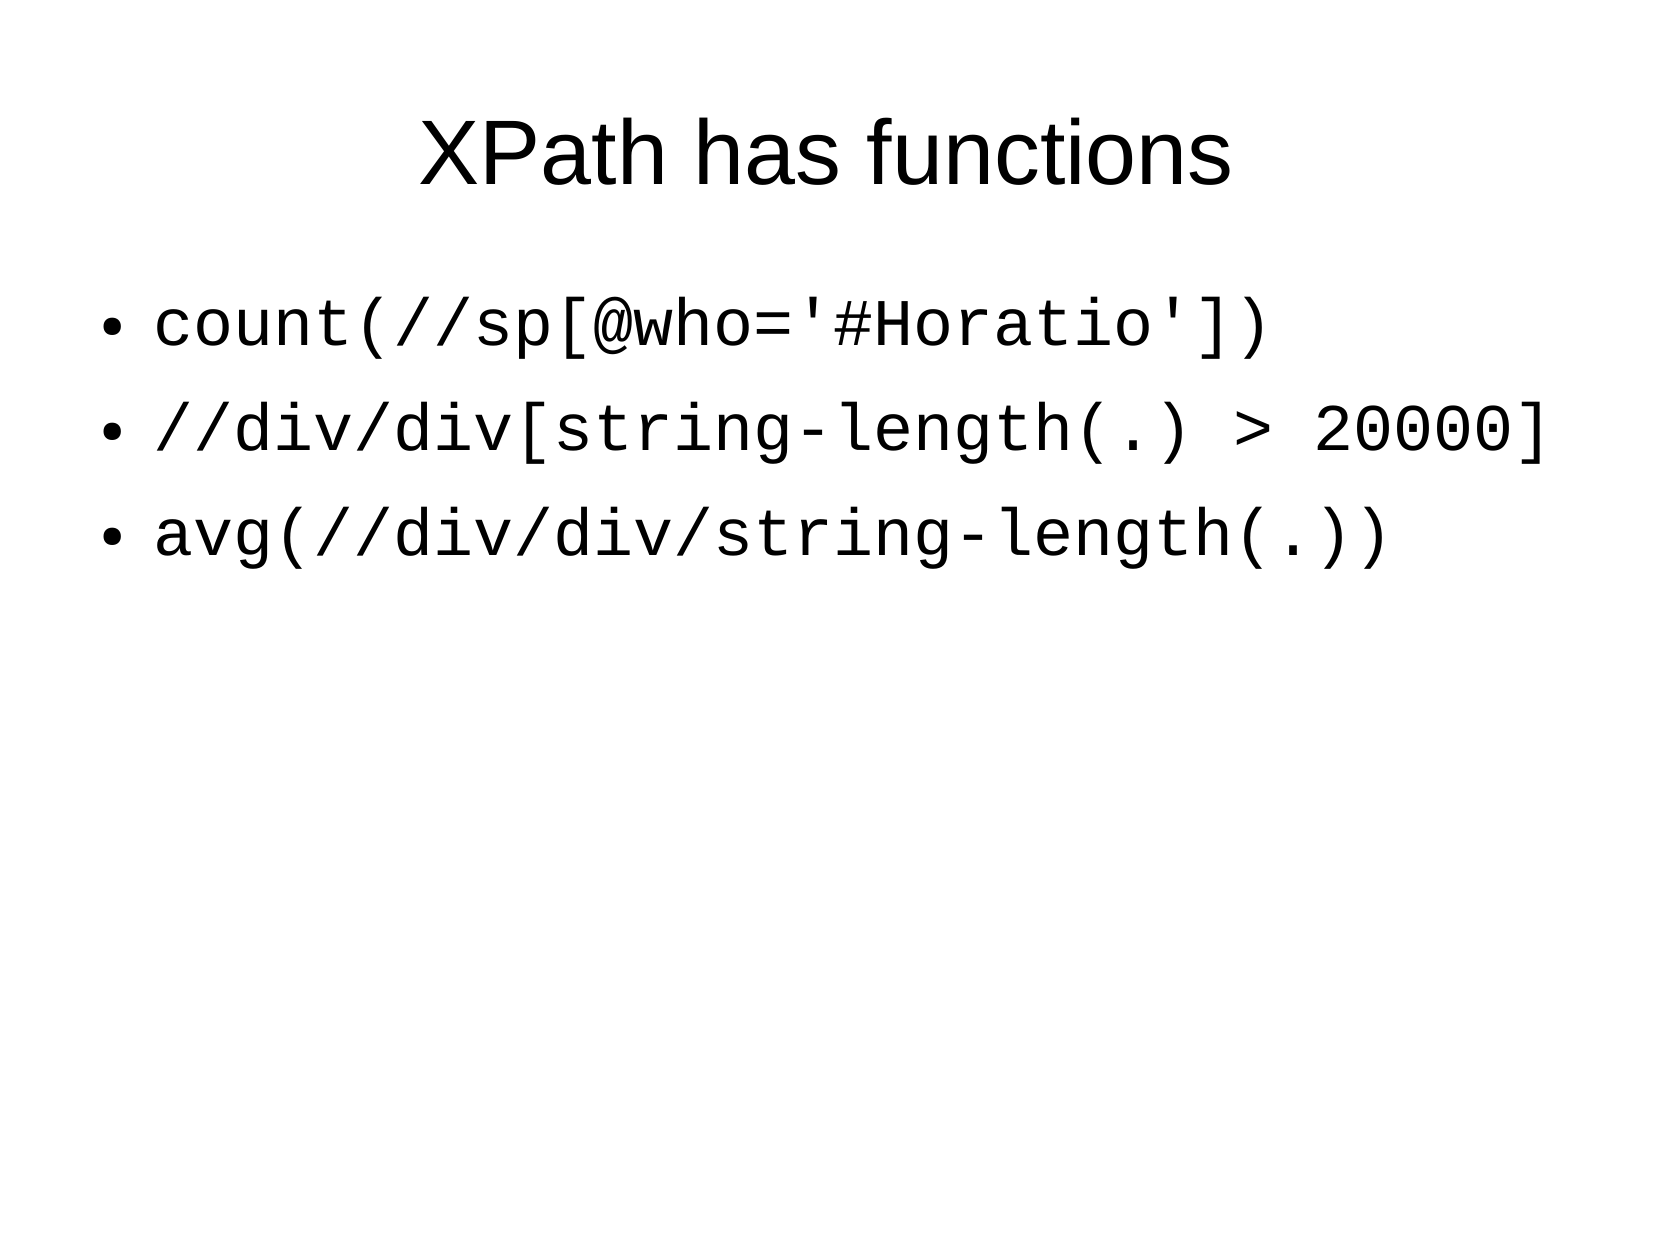

# XPath has functions
count(//sp[@who='#Horatio'])
//div/div[string-length(.) > 20000]
avg(//div/div/string-length(.))